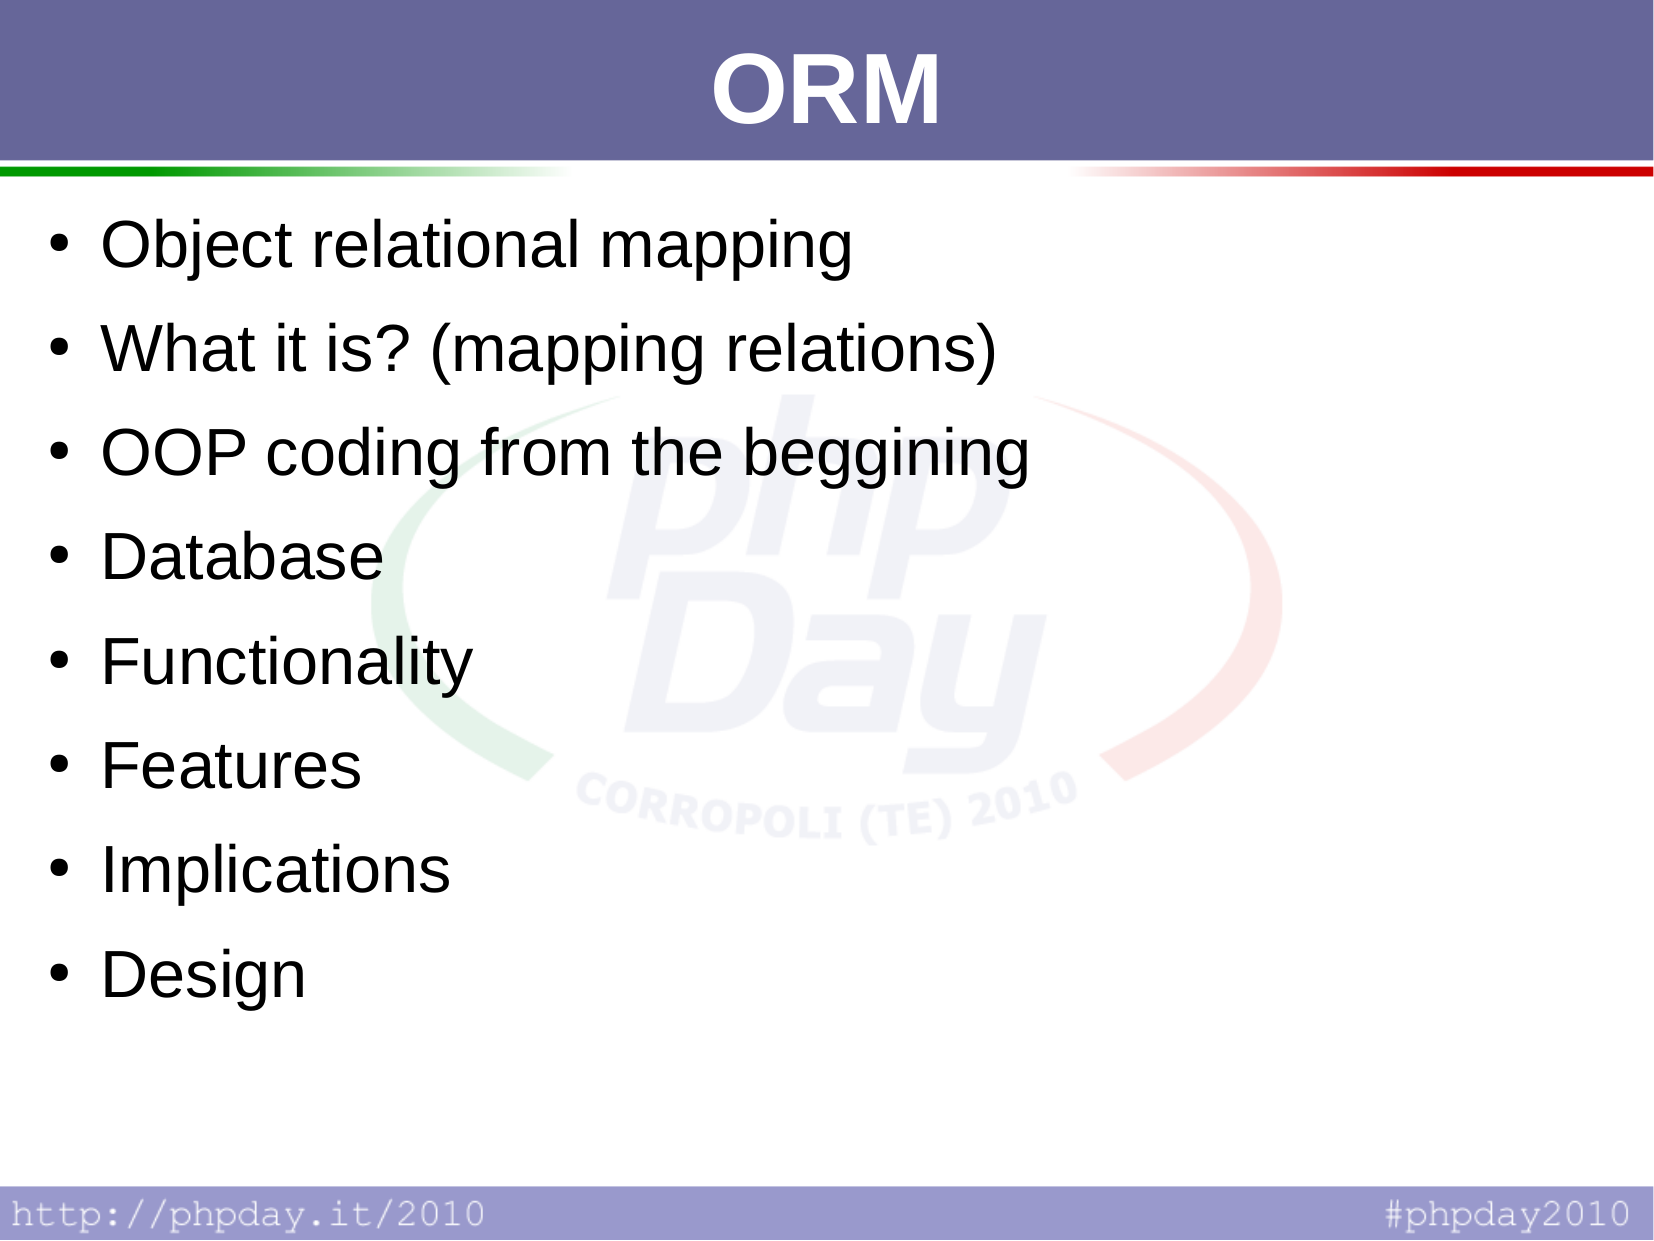

# ORM
Object relational mapping
What it is? (mapping relations)
OOP coding from the beggining
Database
Functionality
Features
Implications
Design